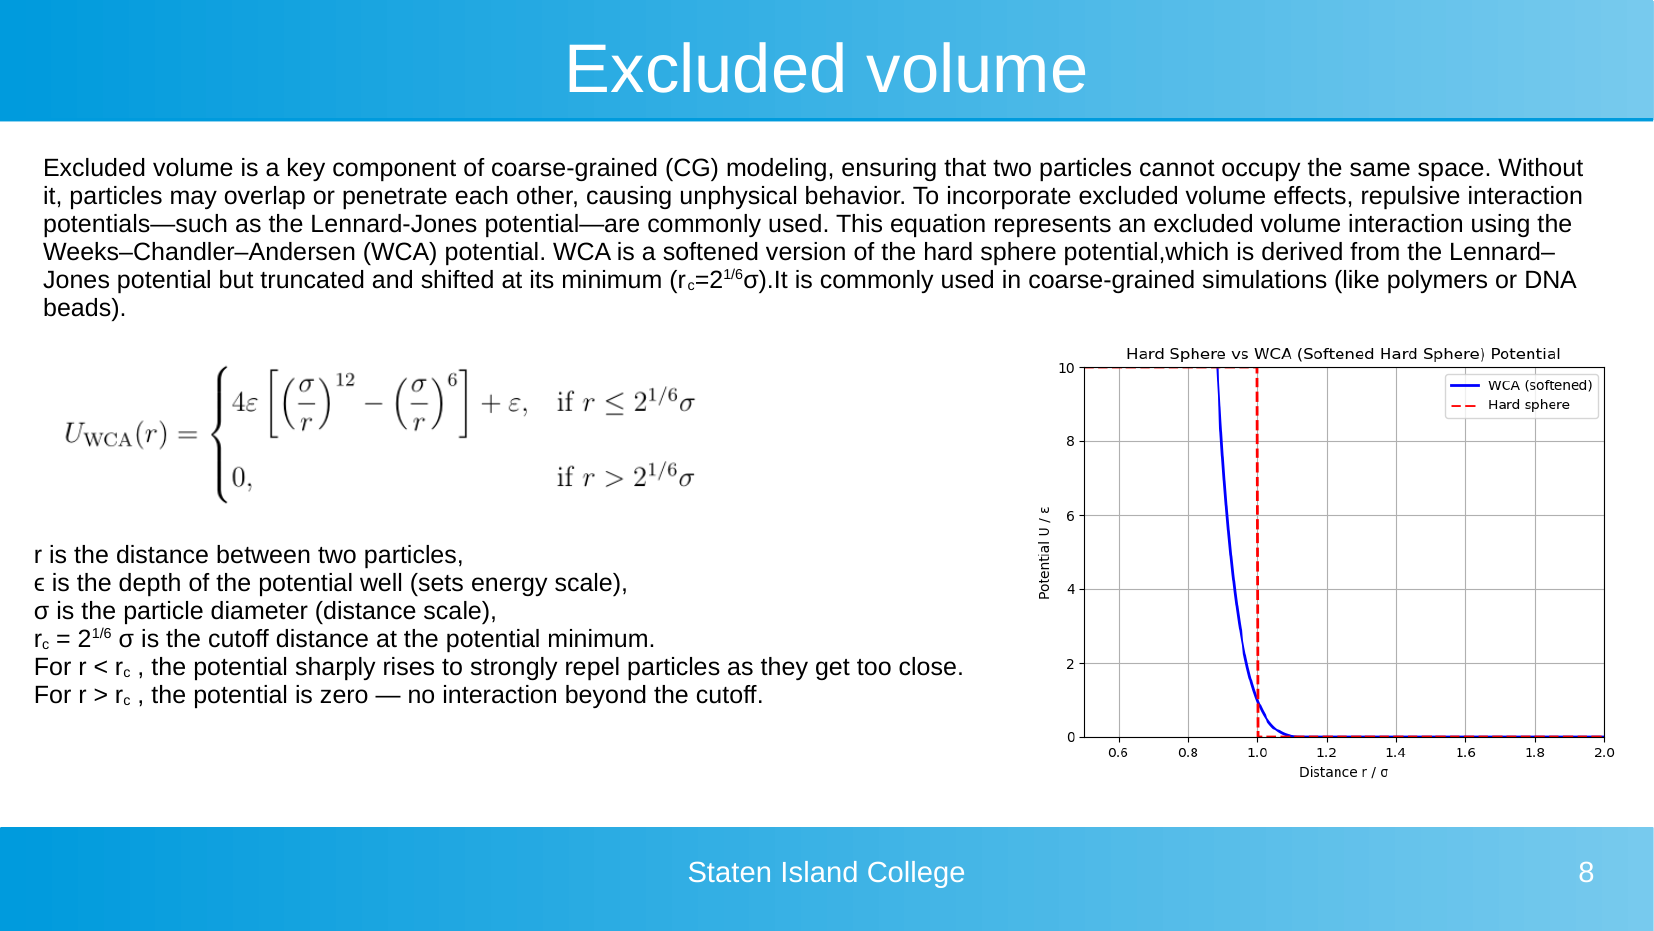

# Excluded volume
Excluded volume is a key component of coarse-grained (CG) modeling, ensuring that two particles cannot occupy the same space. Without it, particles may overlap or penetrate each other, causing unphysical behavior. To incorporate excluded volume effects, repulsive interaction potentials—such as the Lennard-Jones potential—are commonly used. This equation represents an excluded volume interaction using the Weeks–Chandler–Andersen (WCA) potential. WCA is a softened version of the hard sphere potential,which is derived from the Lennard–Jones potential but truncated and shifted at its minimum (rc=21/6σ).It is commonly used in coarse-grained simulations (like polymers or DNA beads).
r is the distance between two particles,
ϵ is the depth of the potential well (sets energy scale),
σ is the particle diameter (distance scale),
rc = 21/6 σ is the cutoff distance at the potential minimum.
For r < rc , the potential sharply rises to strongly repel particles as they get too close.
For r > rc , the potential is zero — no interaction beyond the cutoff.
Staten Island College
8